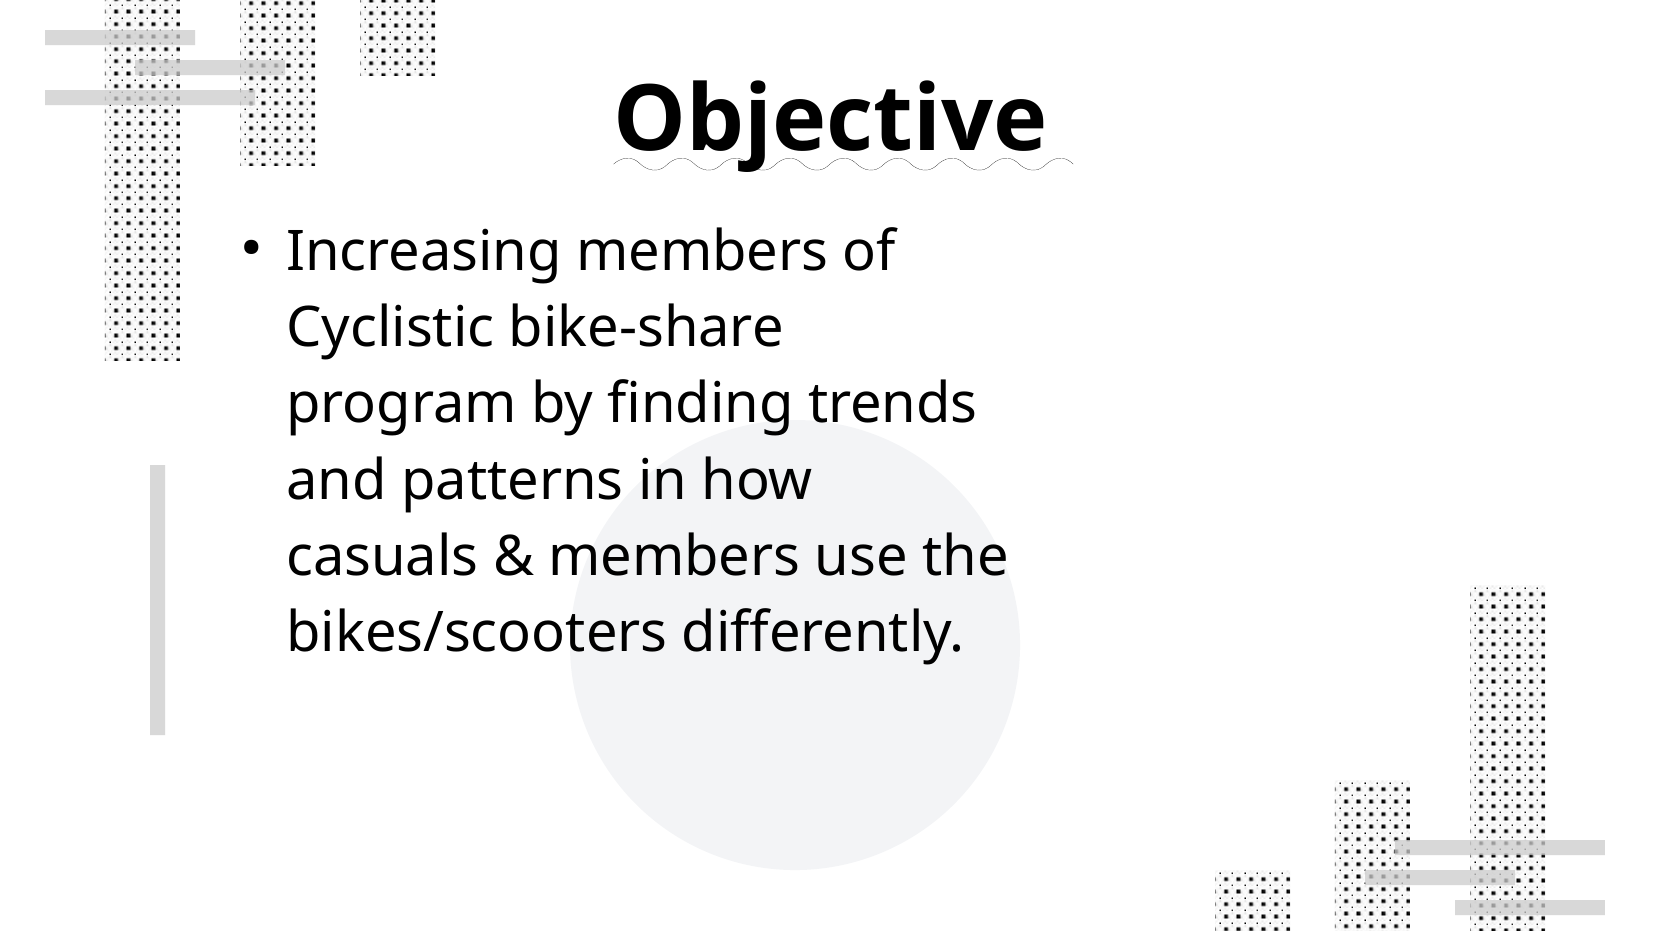

# Objective
Increasing members of Cyclistic bike-share program by finding trends and patterns in how casuals & members use the bikes/scooters differently.